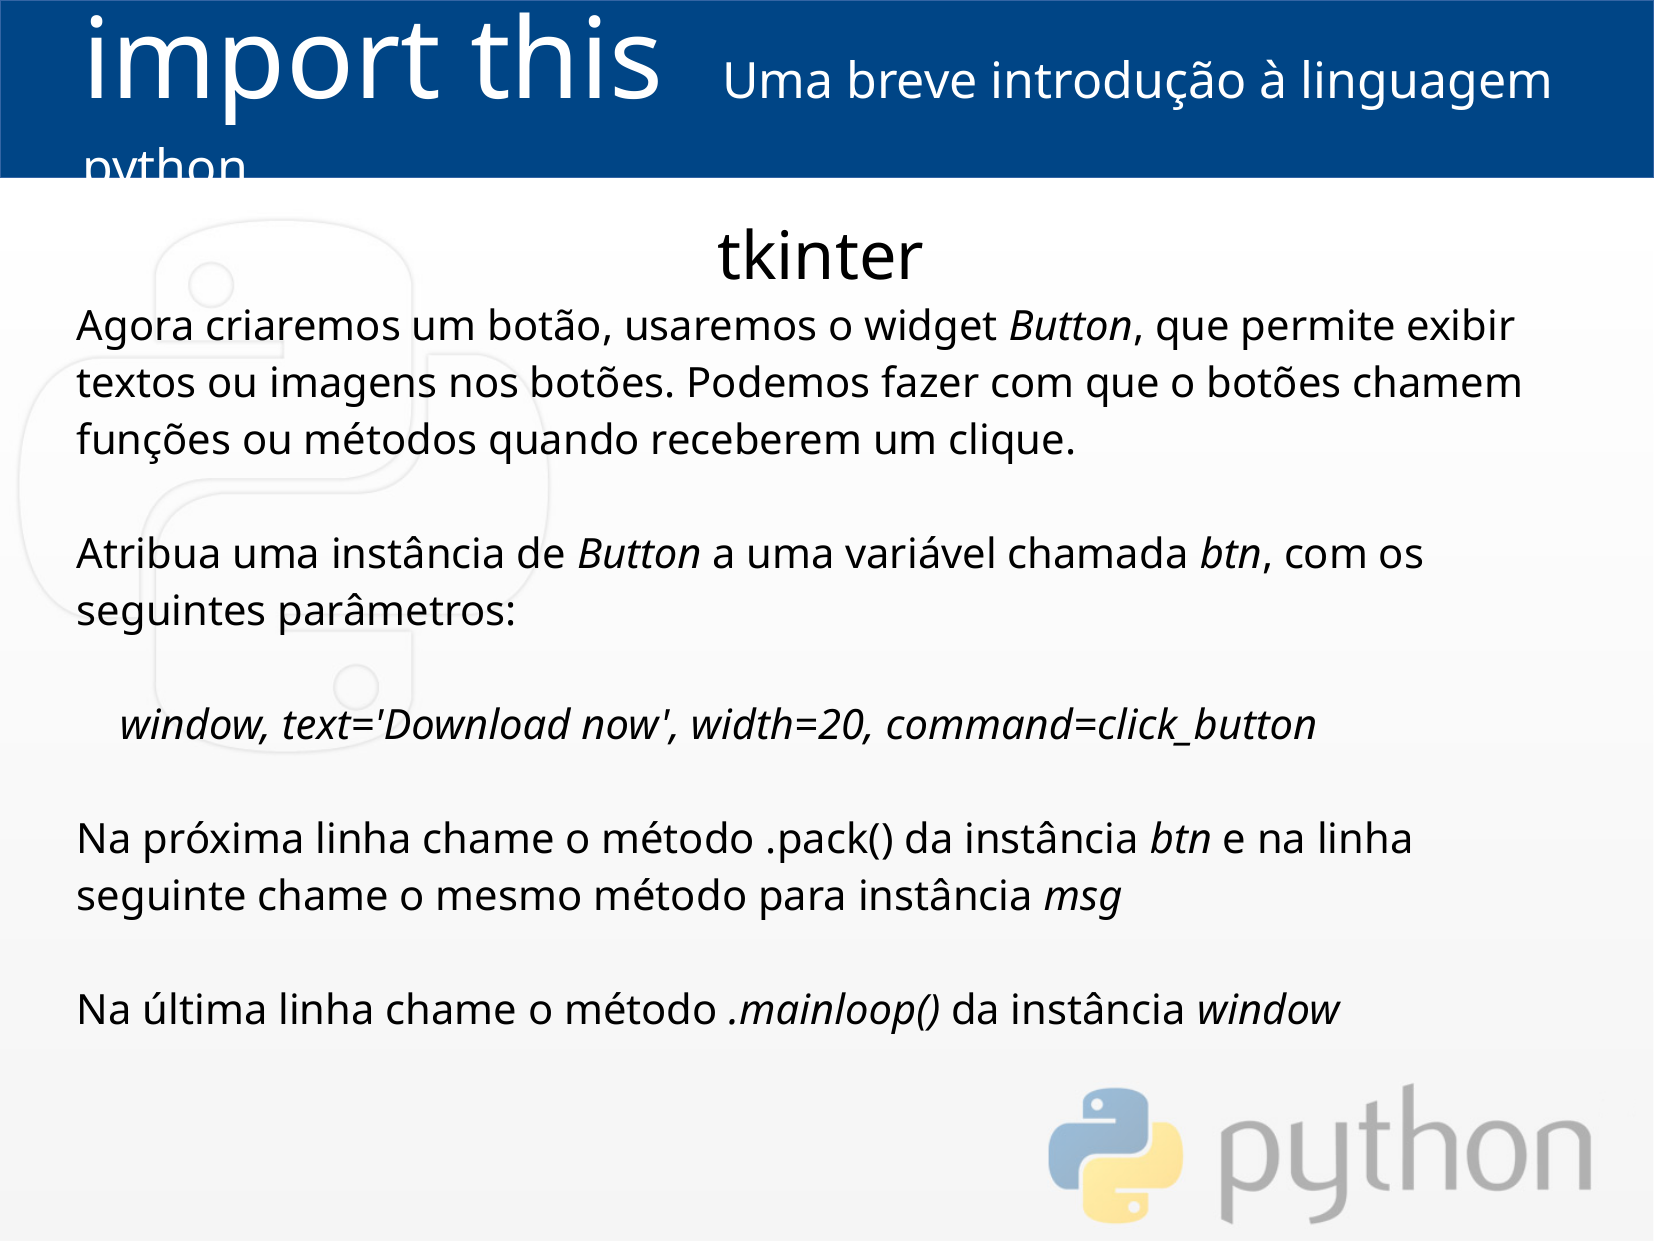

import this Uma breve introdução à linguagem python
tkinter
# Agora criaremos um botão, usaremos o widget Button, que permite exibir textos ou imagens nos botões. Podemos fazer com que o botões chamem funções ou métodos quando receberem um clique.
Atribua uma instância de Button a uma variável chamada btn, com os seguintes parâmetros:
 window, text='Download now', width=20, command=click_button
Na próxima linha chame o método .pack() da instância btn e na linha seguinte chame o mesmo método para instância msg
Na última linha chame o método .mainloop() da instância window